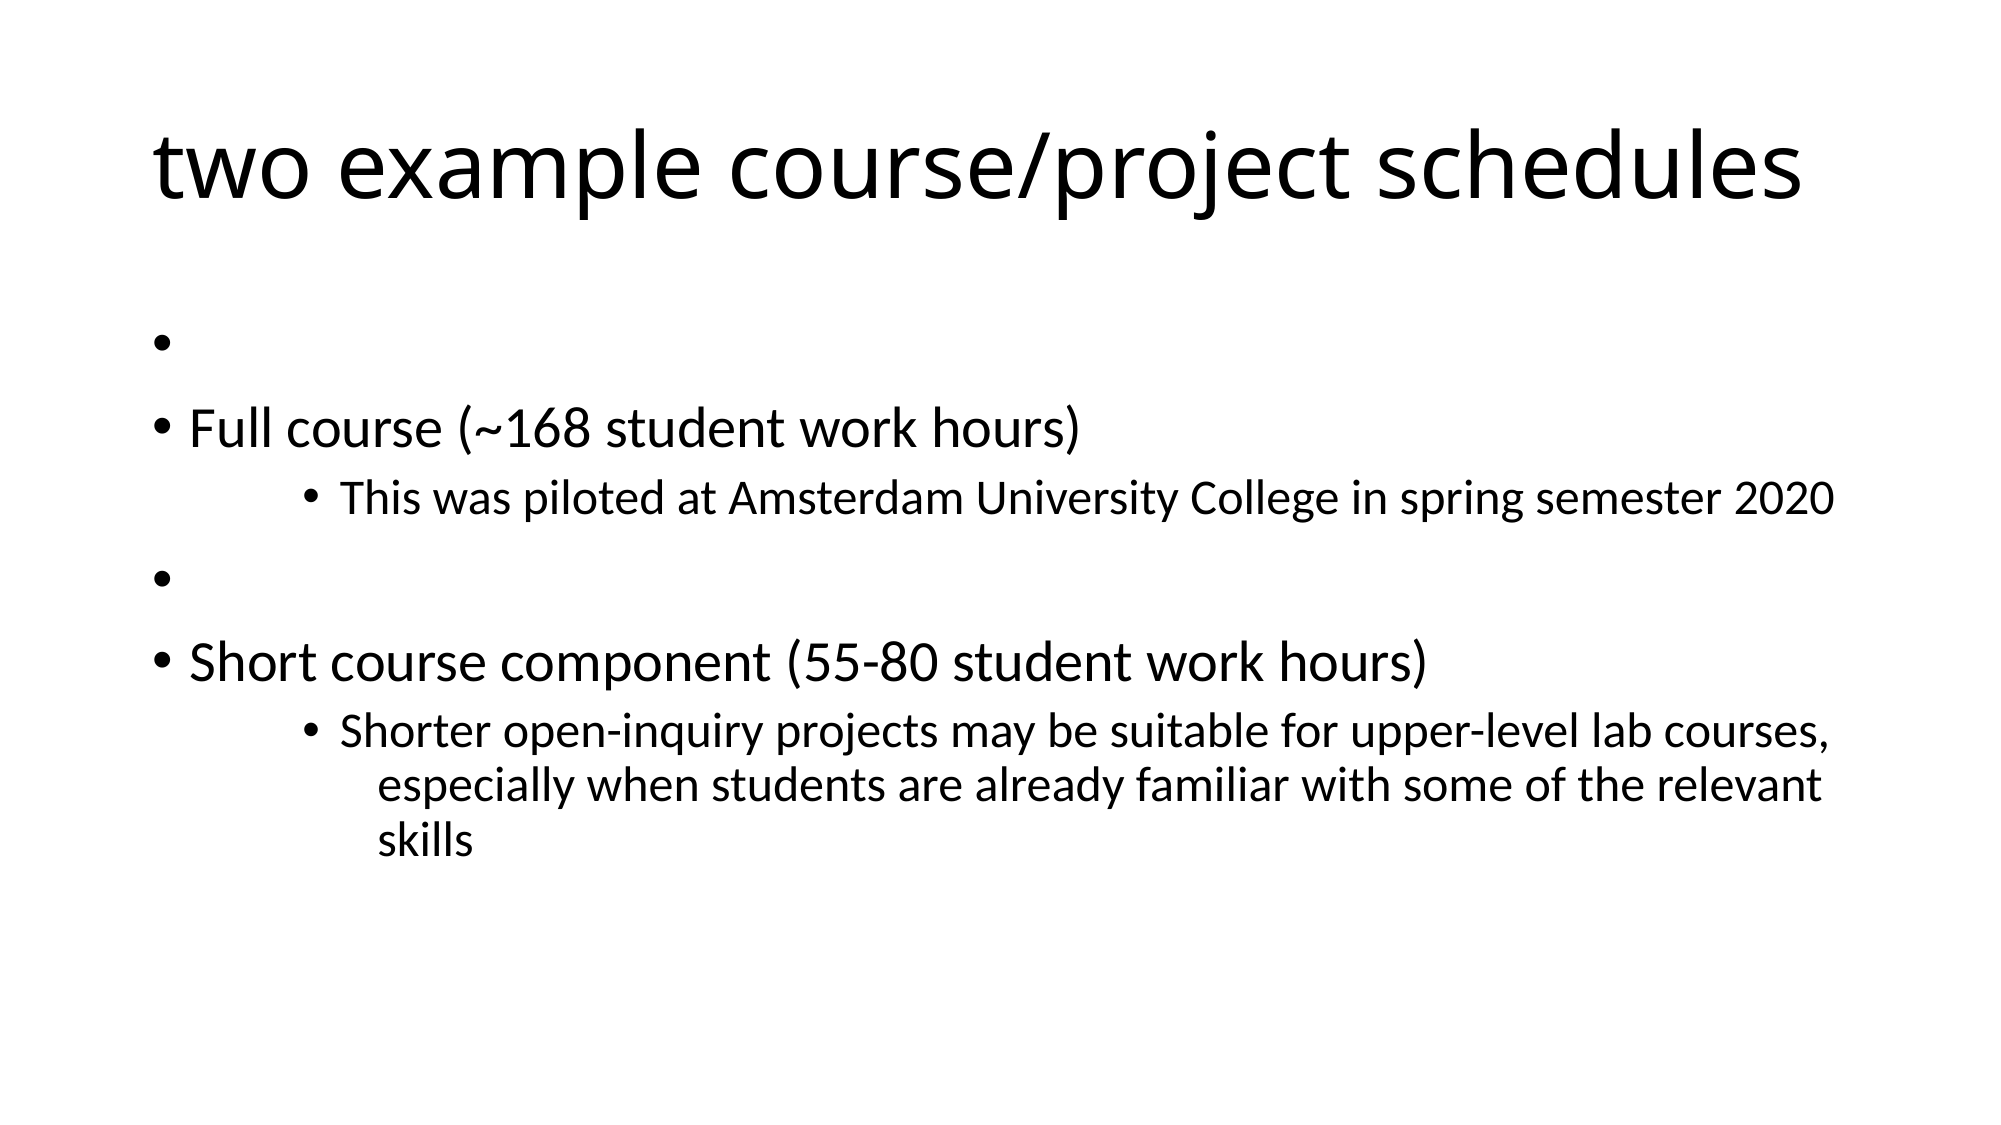

# two example course/project schedules
Full course (~168 student work hours)
This was piloted at Amsterdam University College in spring semester 2020
Short course component (55-80 student work hours)
Shorter open-inquiry projects may be suitable for upper-level lab courses, especially when students are already familiar with some of the relevant skills